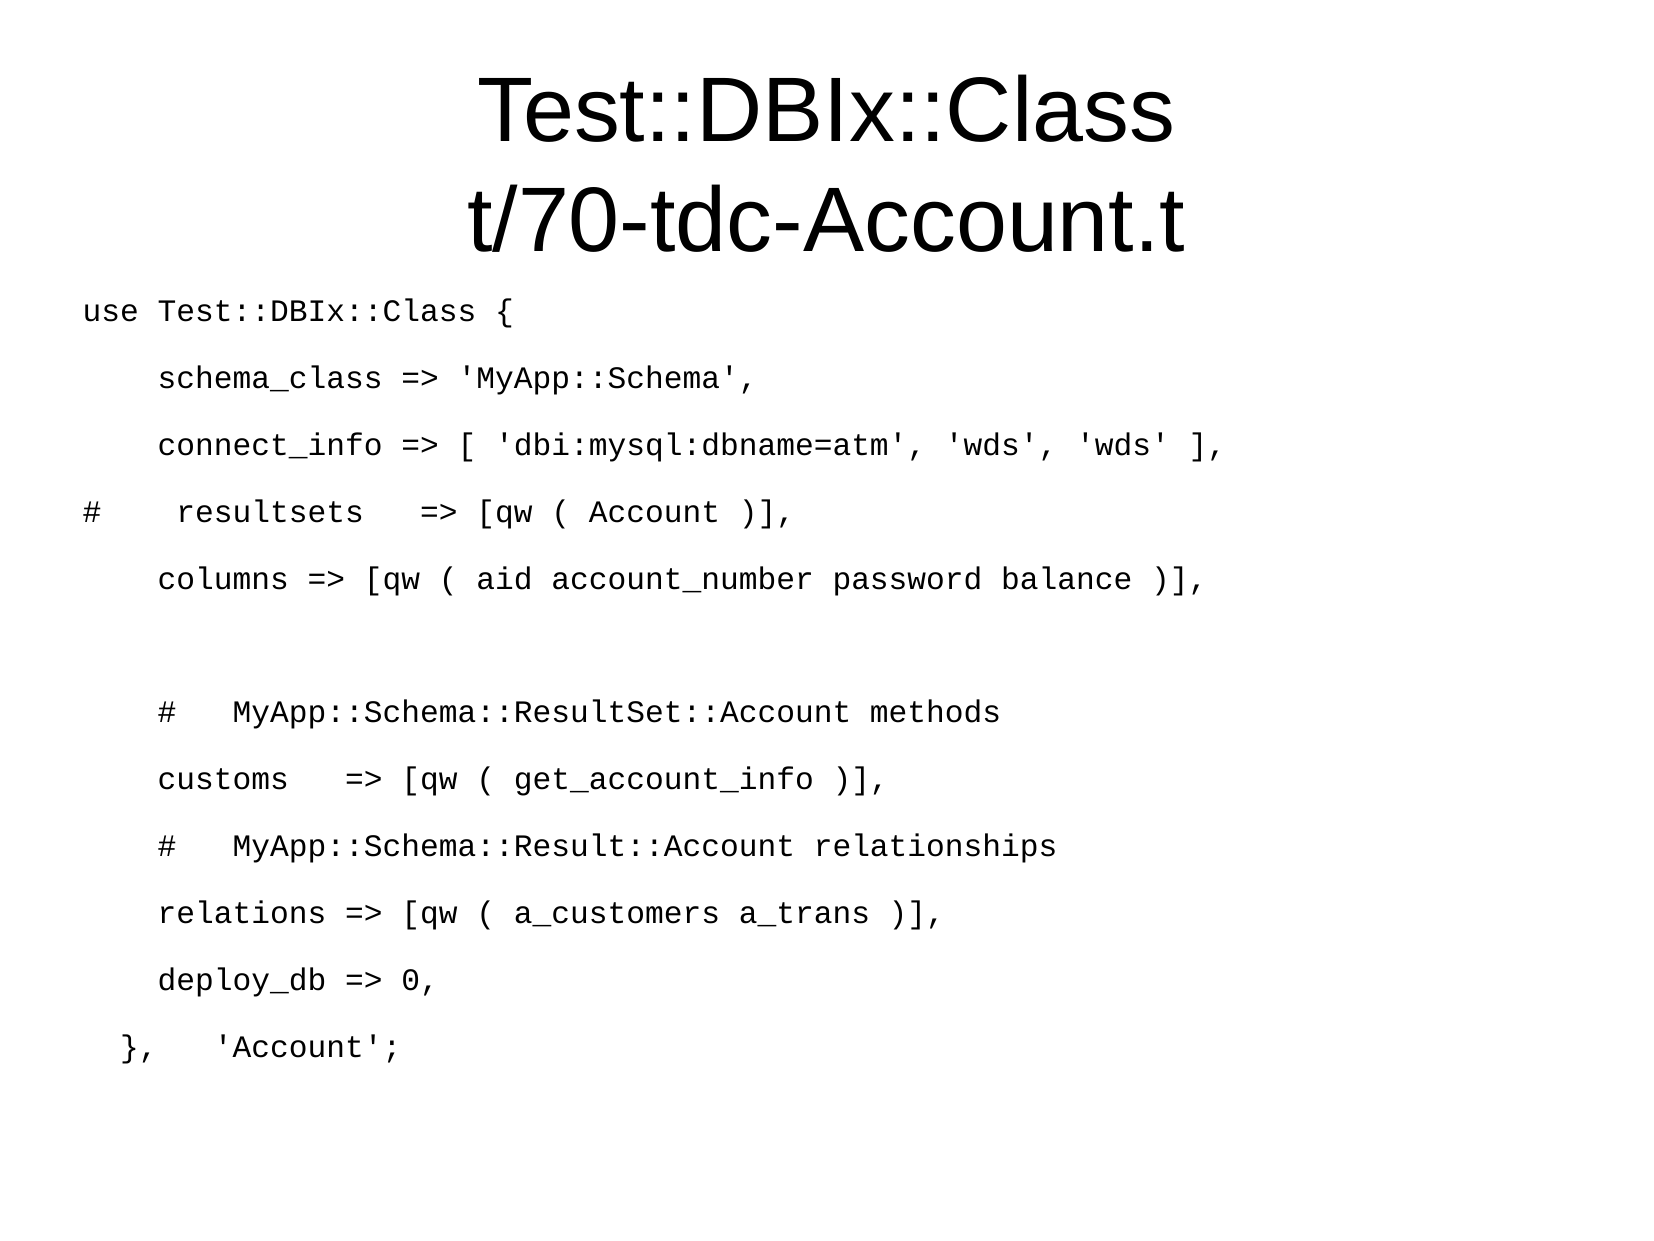

# Test::DBIx::Class t/70-tdc-Account.t
use Test::DBIx::Class {
 schema_class => 'MyApp::Schema',
 connect_info => [ 'dbi:mysql:dbname=atm', 'wds', 'wds' ],
# resultsets => [qw ( Account )],
 columns => [qw ( aid account_number password balance )],
 # MyApp::Schema::ResultSet::Account methods
 customs => [qw ( get_account_info )],
 # MyApp::Schema::Result::Account relationships
 relations => [qw ( a_customers a_trans )],
 deploy_db => 0,
 }, 'Account';